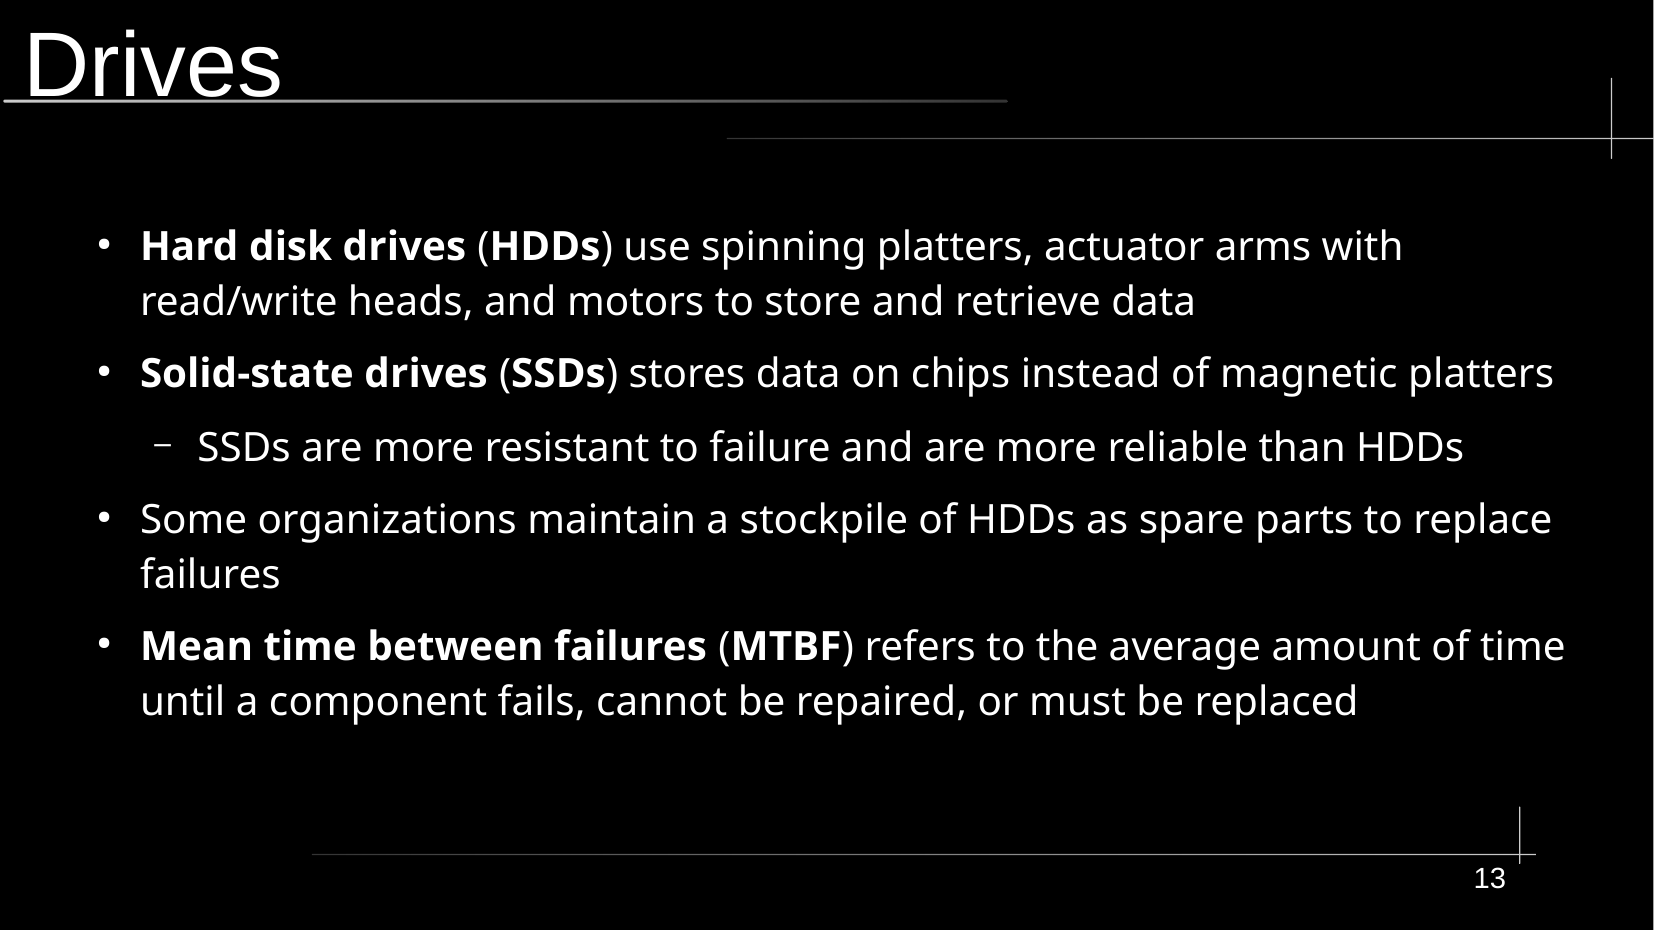

# Drives
Hard disk drives (HDDs) use spinning platters, actuator arms with read/write heads, and motors to store and retrieve data
Solid-state drives (SSDs) stores data on chips instead of magnetic platters
SSDs are more resistant to failure and are more reliable than HDDs
Some organizations maintain a stockpile of HDDs as spare parts to replace failures
Mean time between failures (MTBF) refers to the average amount of time until a component fails, cannot be repaired, or must be replaced
13